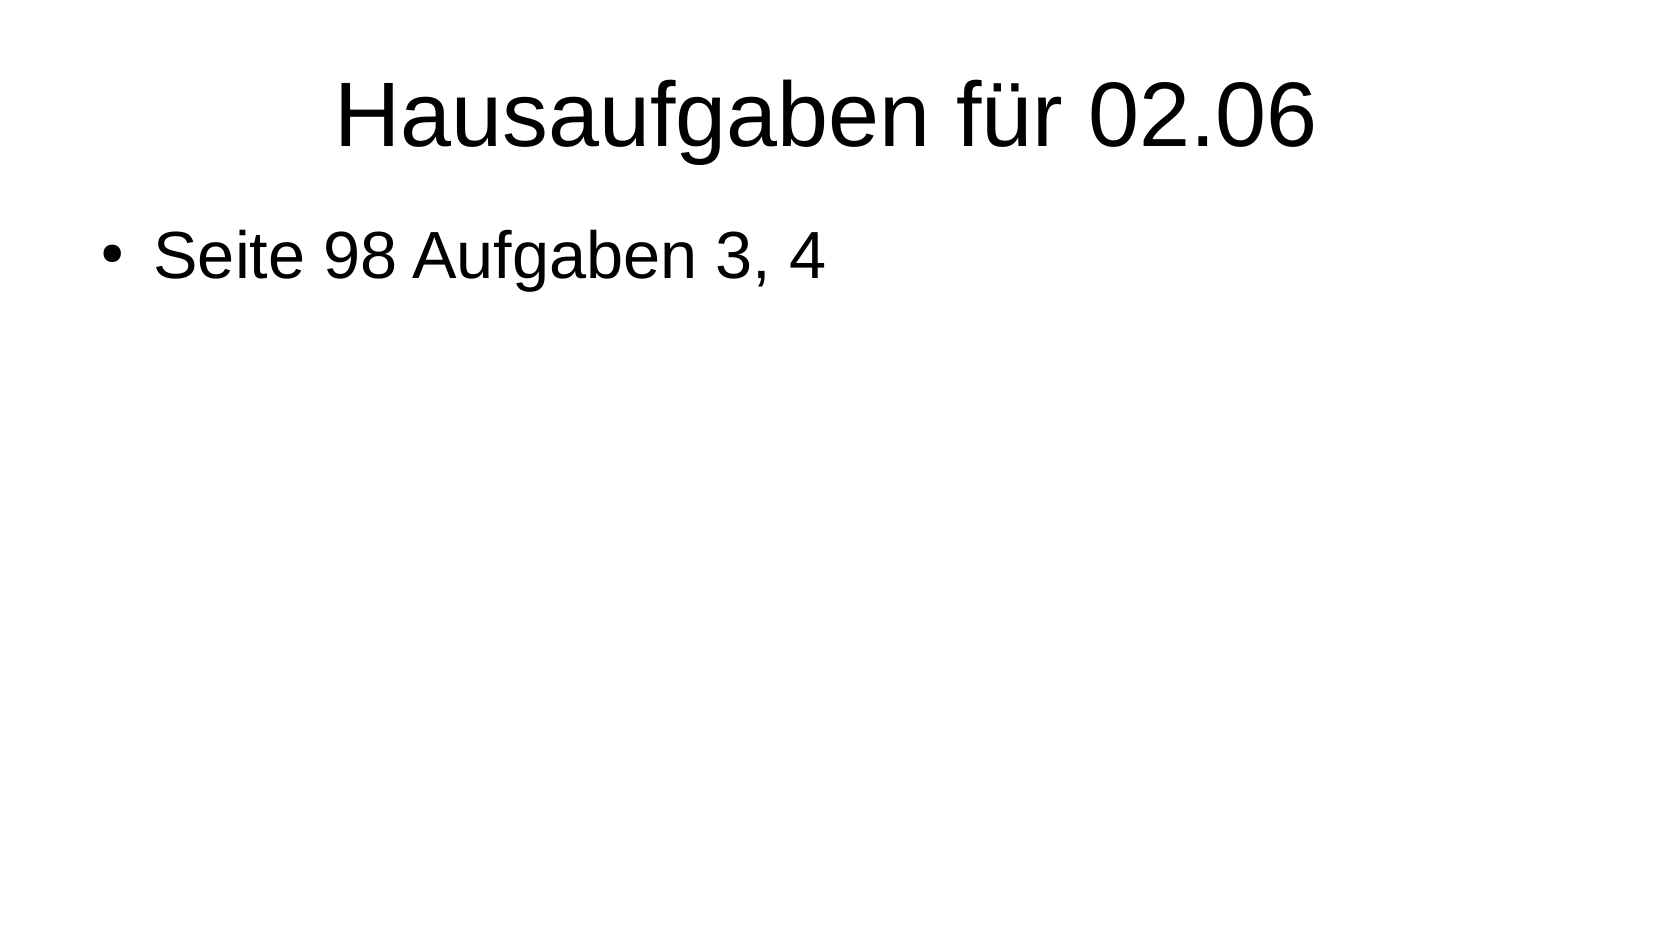

# Hausaufgaben für 02.06
Seite 98 Aufgaben 3, 4